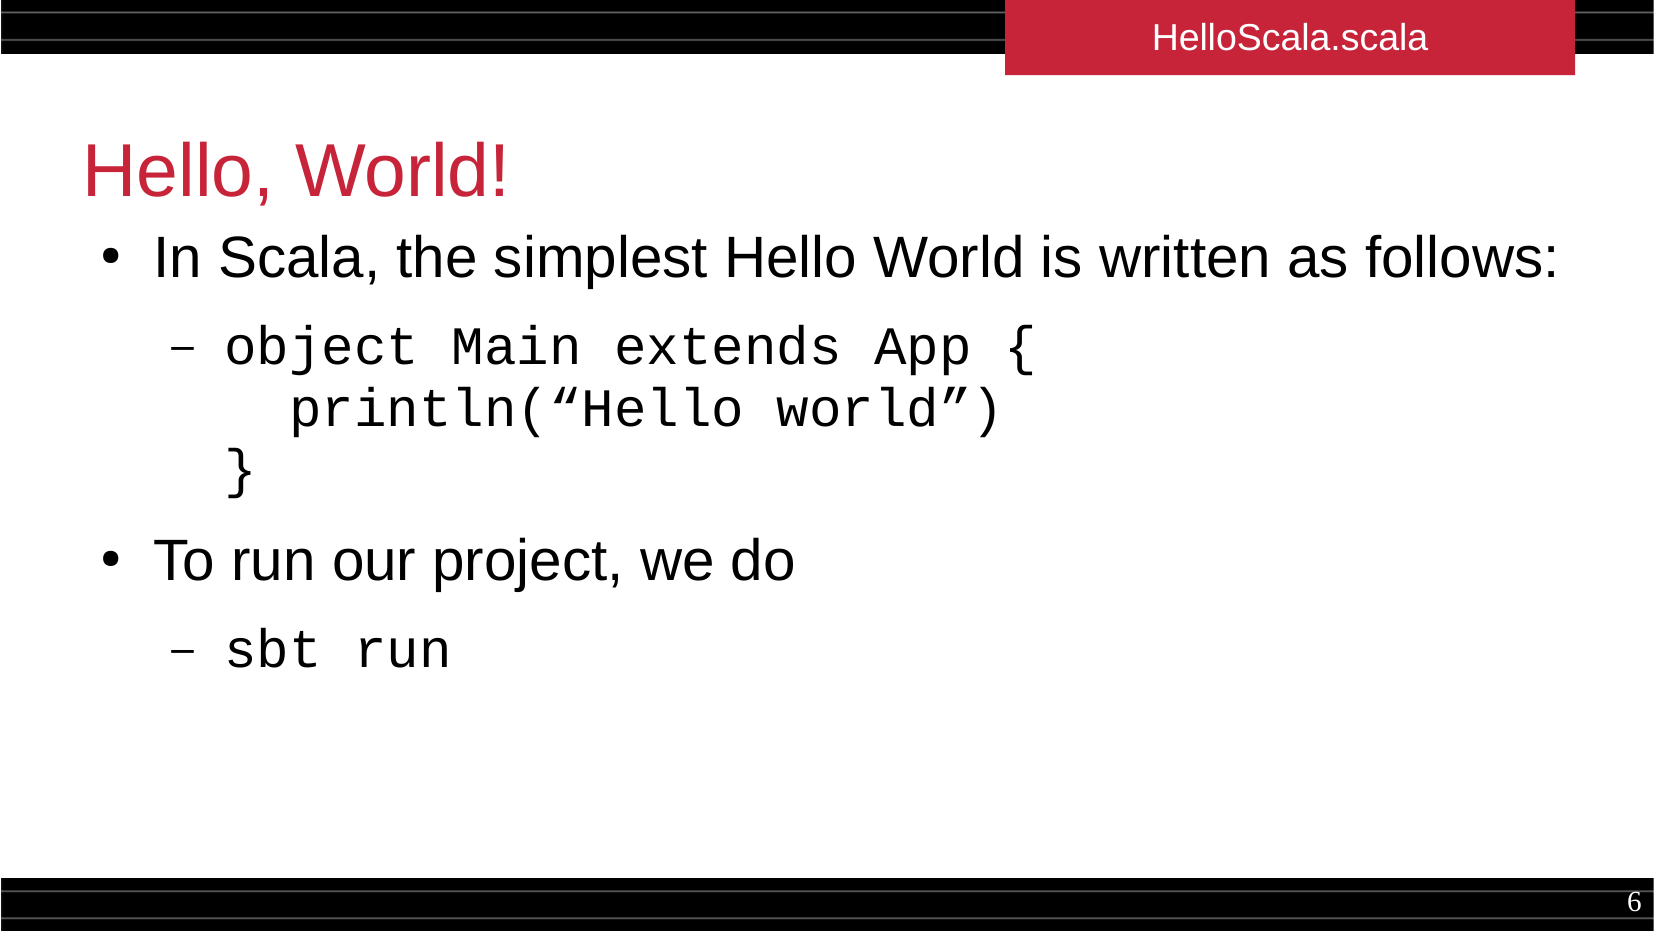

HelloScala.scala
# Hello, World!
In Scala, the simplest Hello World is written as follows:
object Main extends App {
 println(“Hello world”)
}
To run our project, we do
sbt run